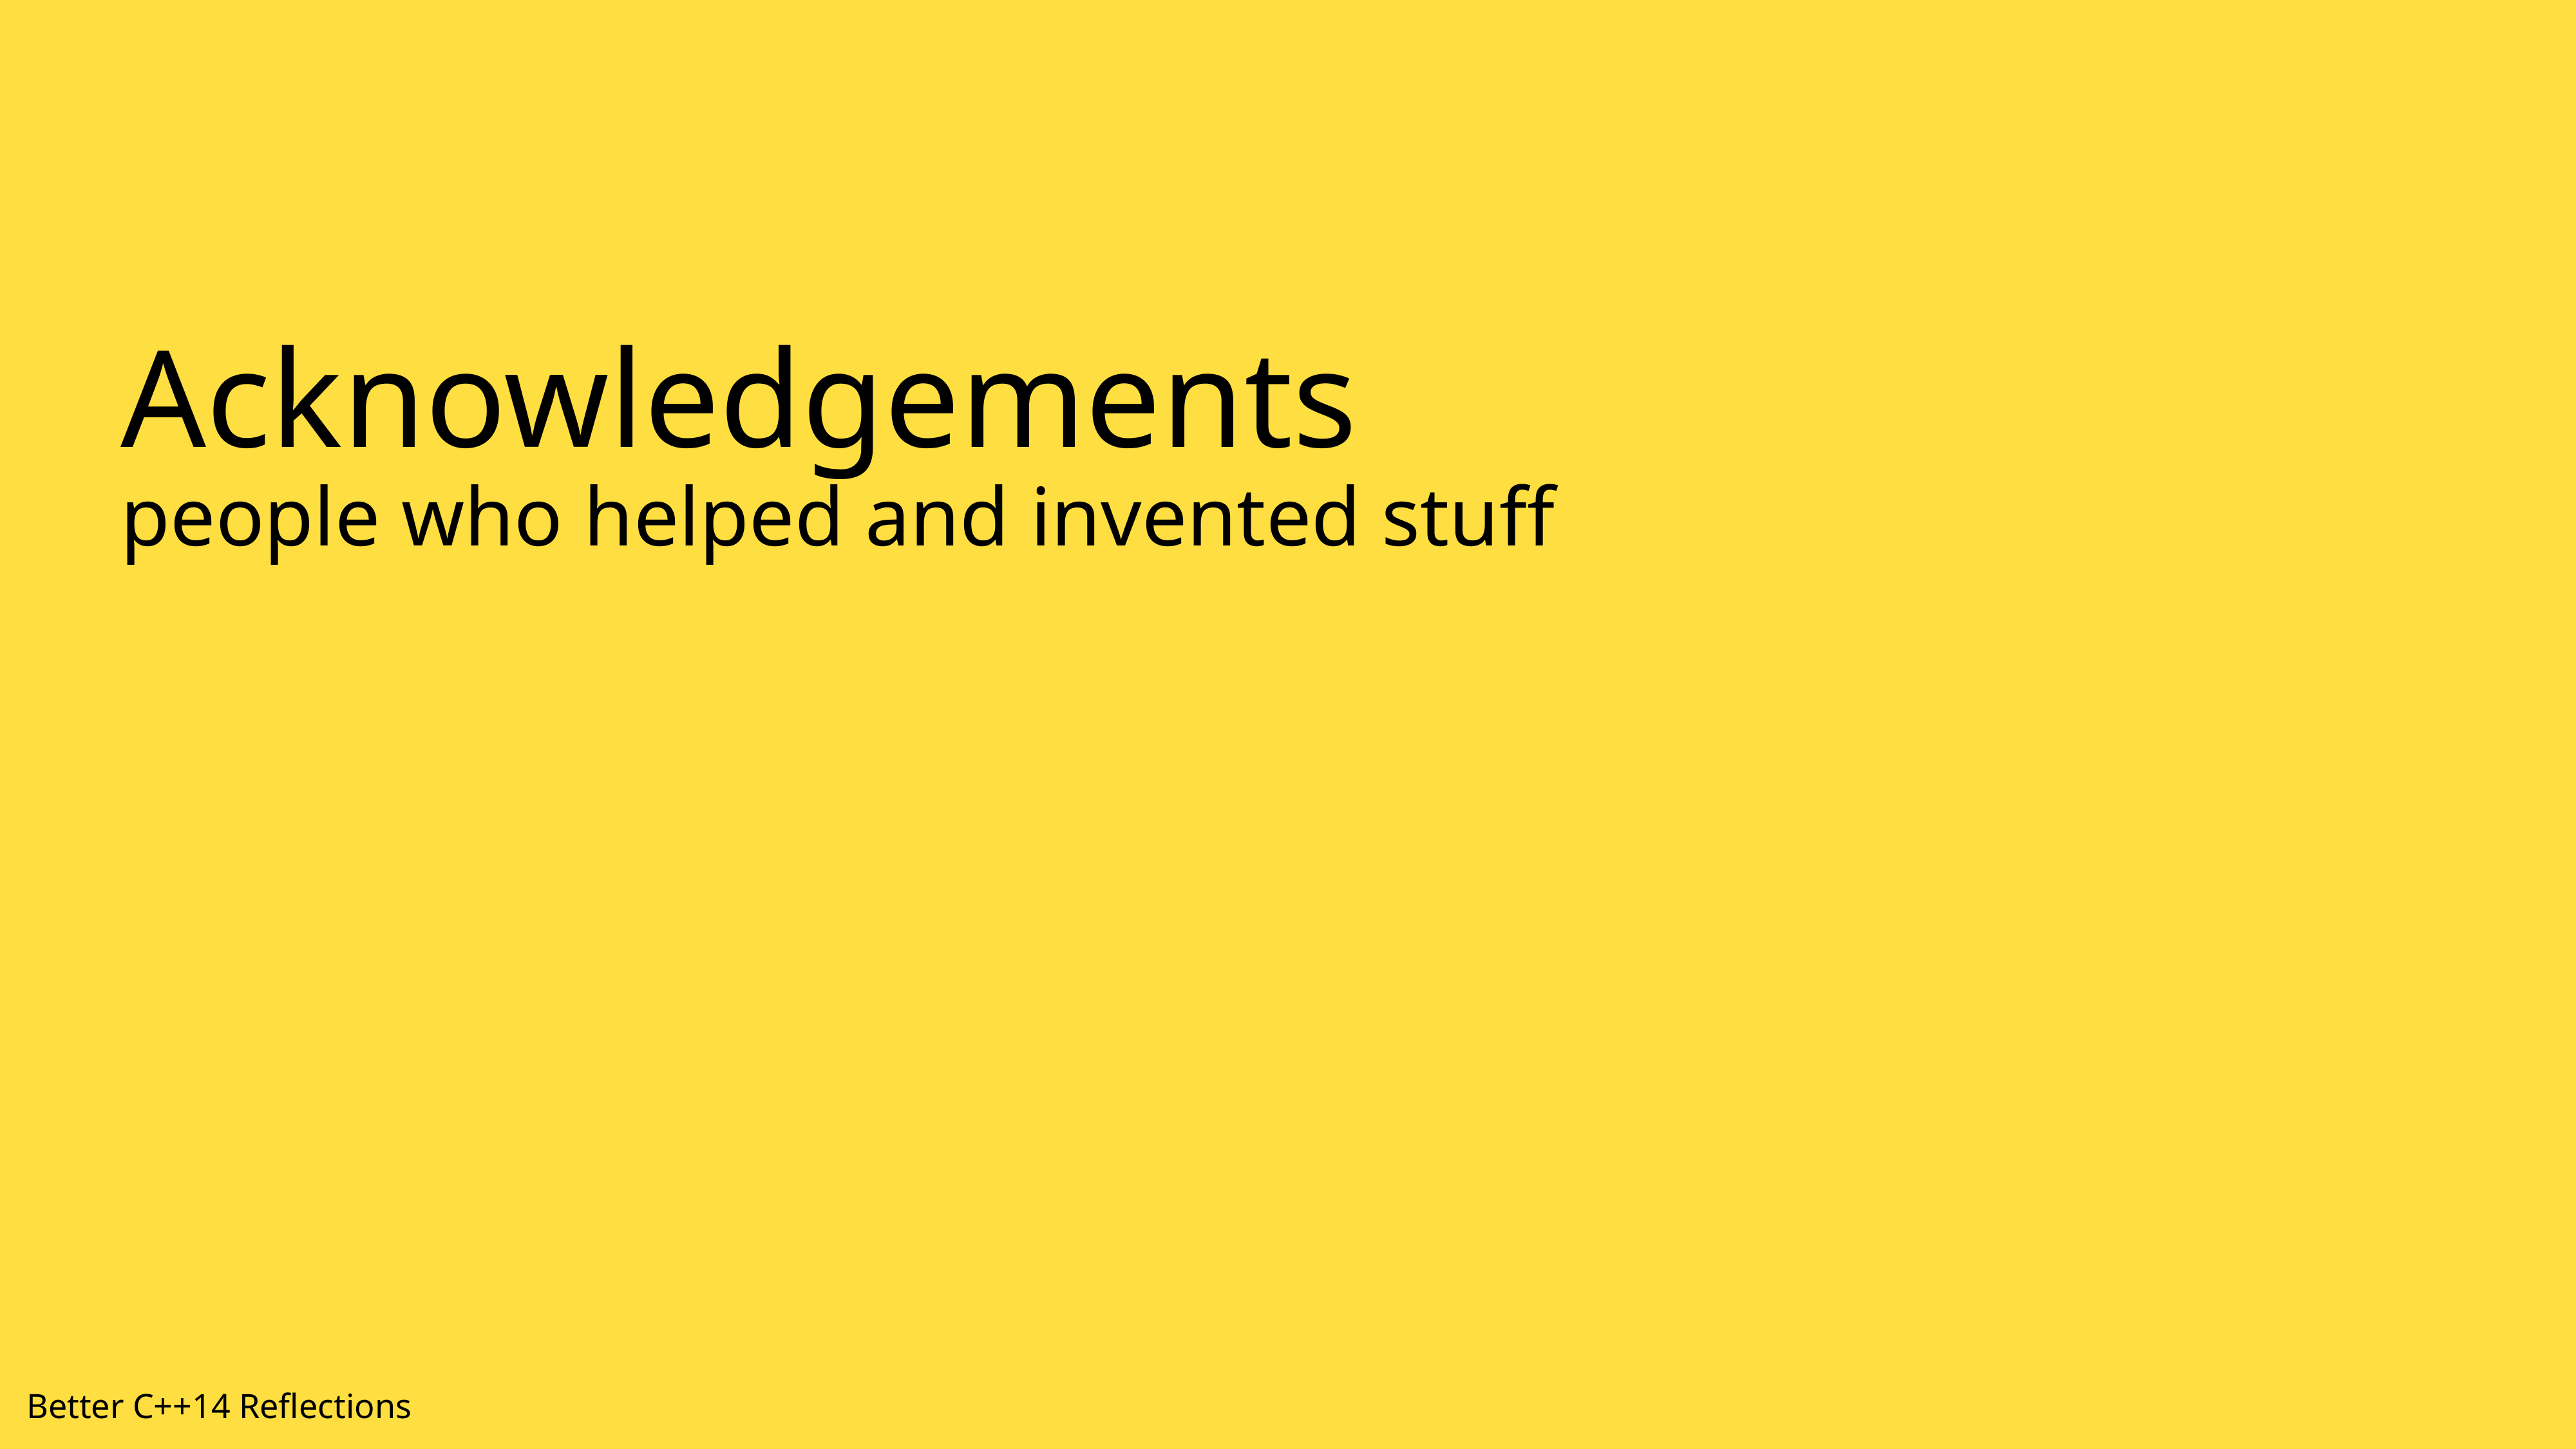

# Acknowledgements people who helped and invented stuff
Better C++14 Reflections